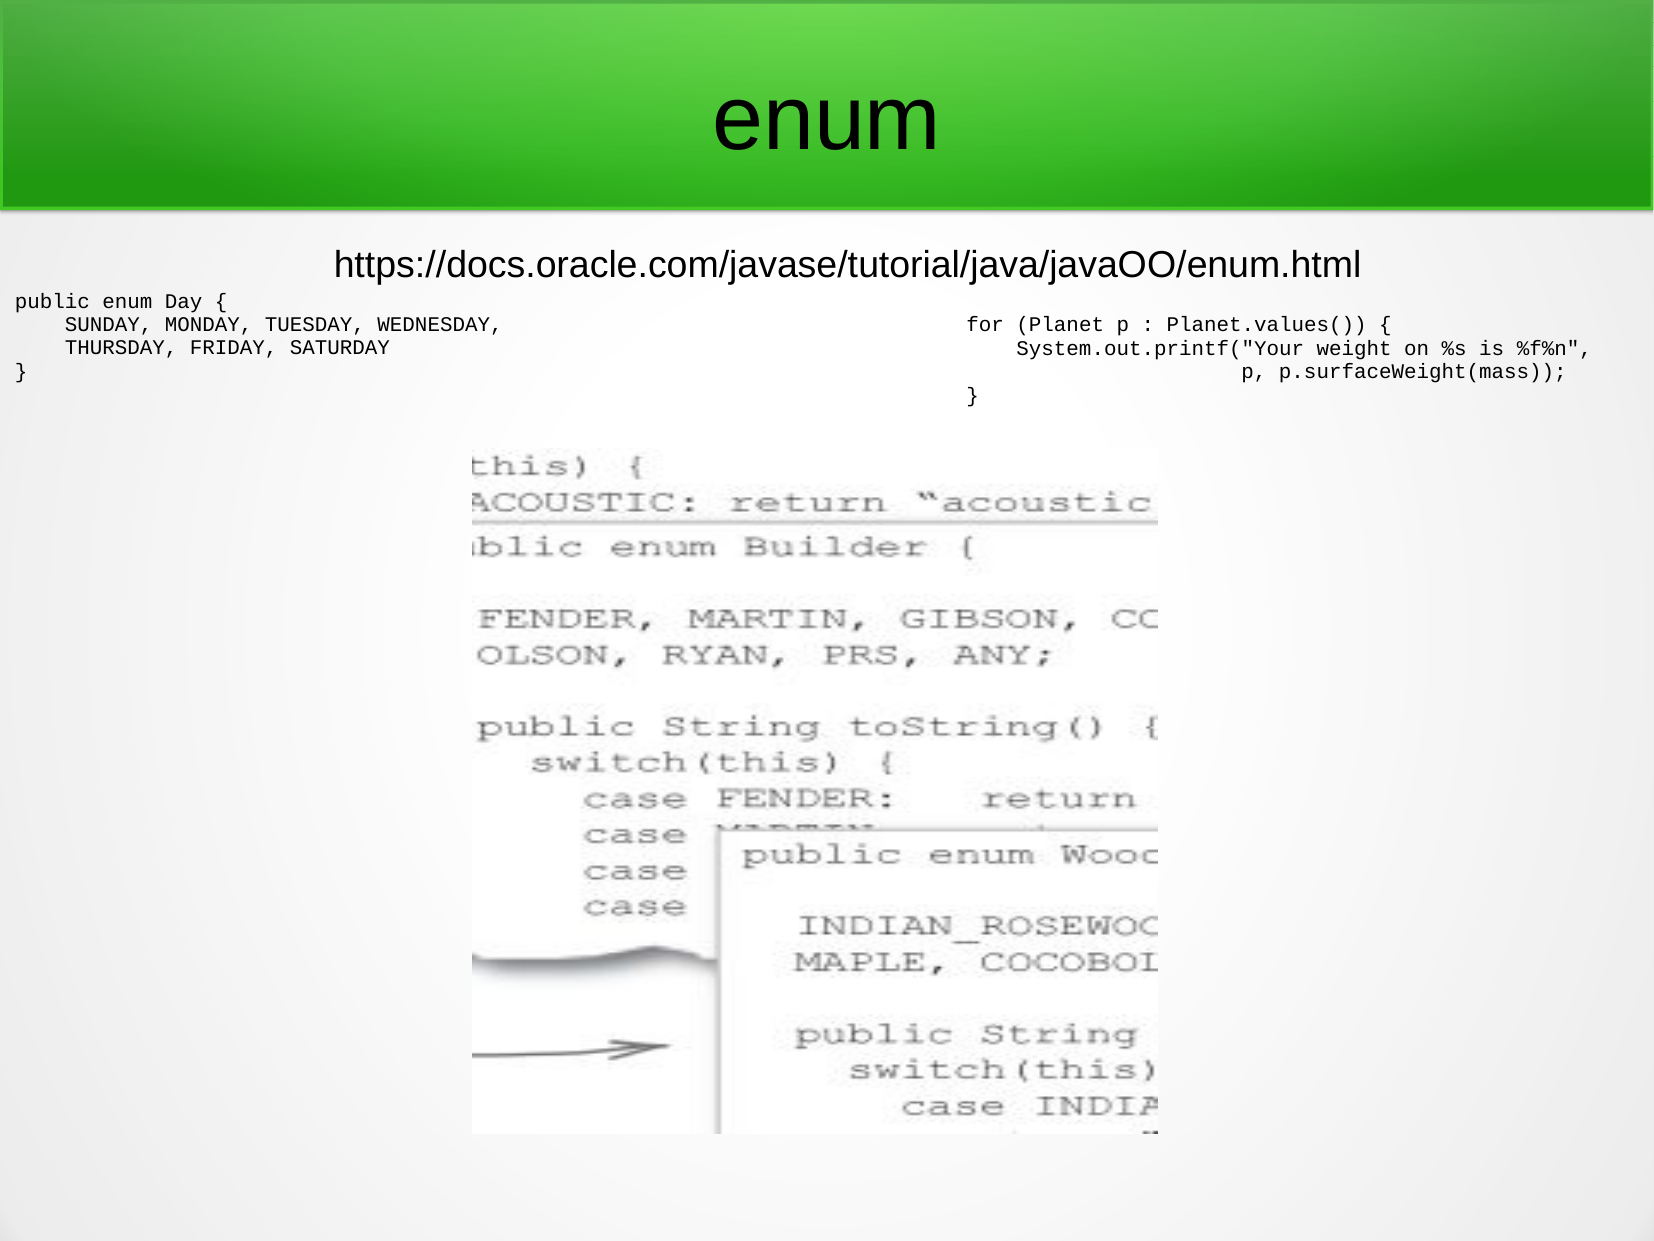

# enum
https://docs.oracle.com/javase/tutorial/java/javaOO/enum.html
public enum Day {
 SUNDAY, MONDAY, TUESDAY, WEDNESDAY,
 THURSDAY, FRIDAY, SATURDAY
}
for (Planet p : Planet.values()) {
 System.out.printf("Your weight on %s is %f%n",
 p, p.surfaceWeight(mass));
}